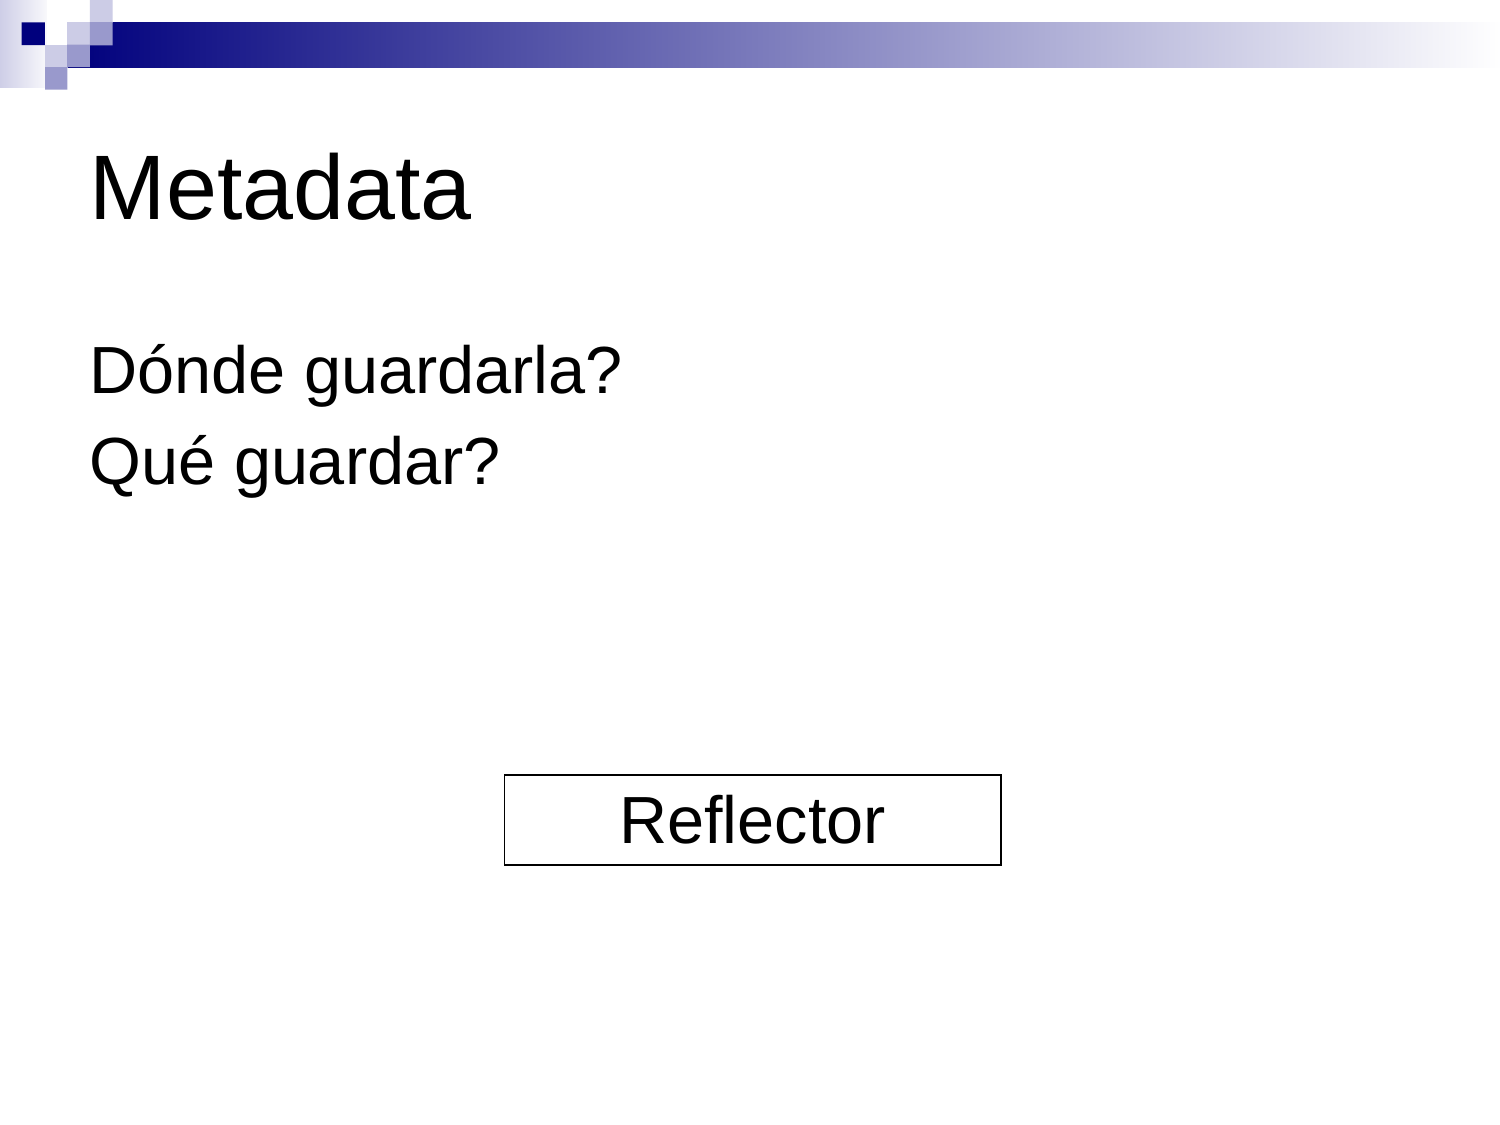

# Metadata
Dónde guardarla?
Qué guardar?
Reflector